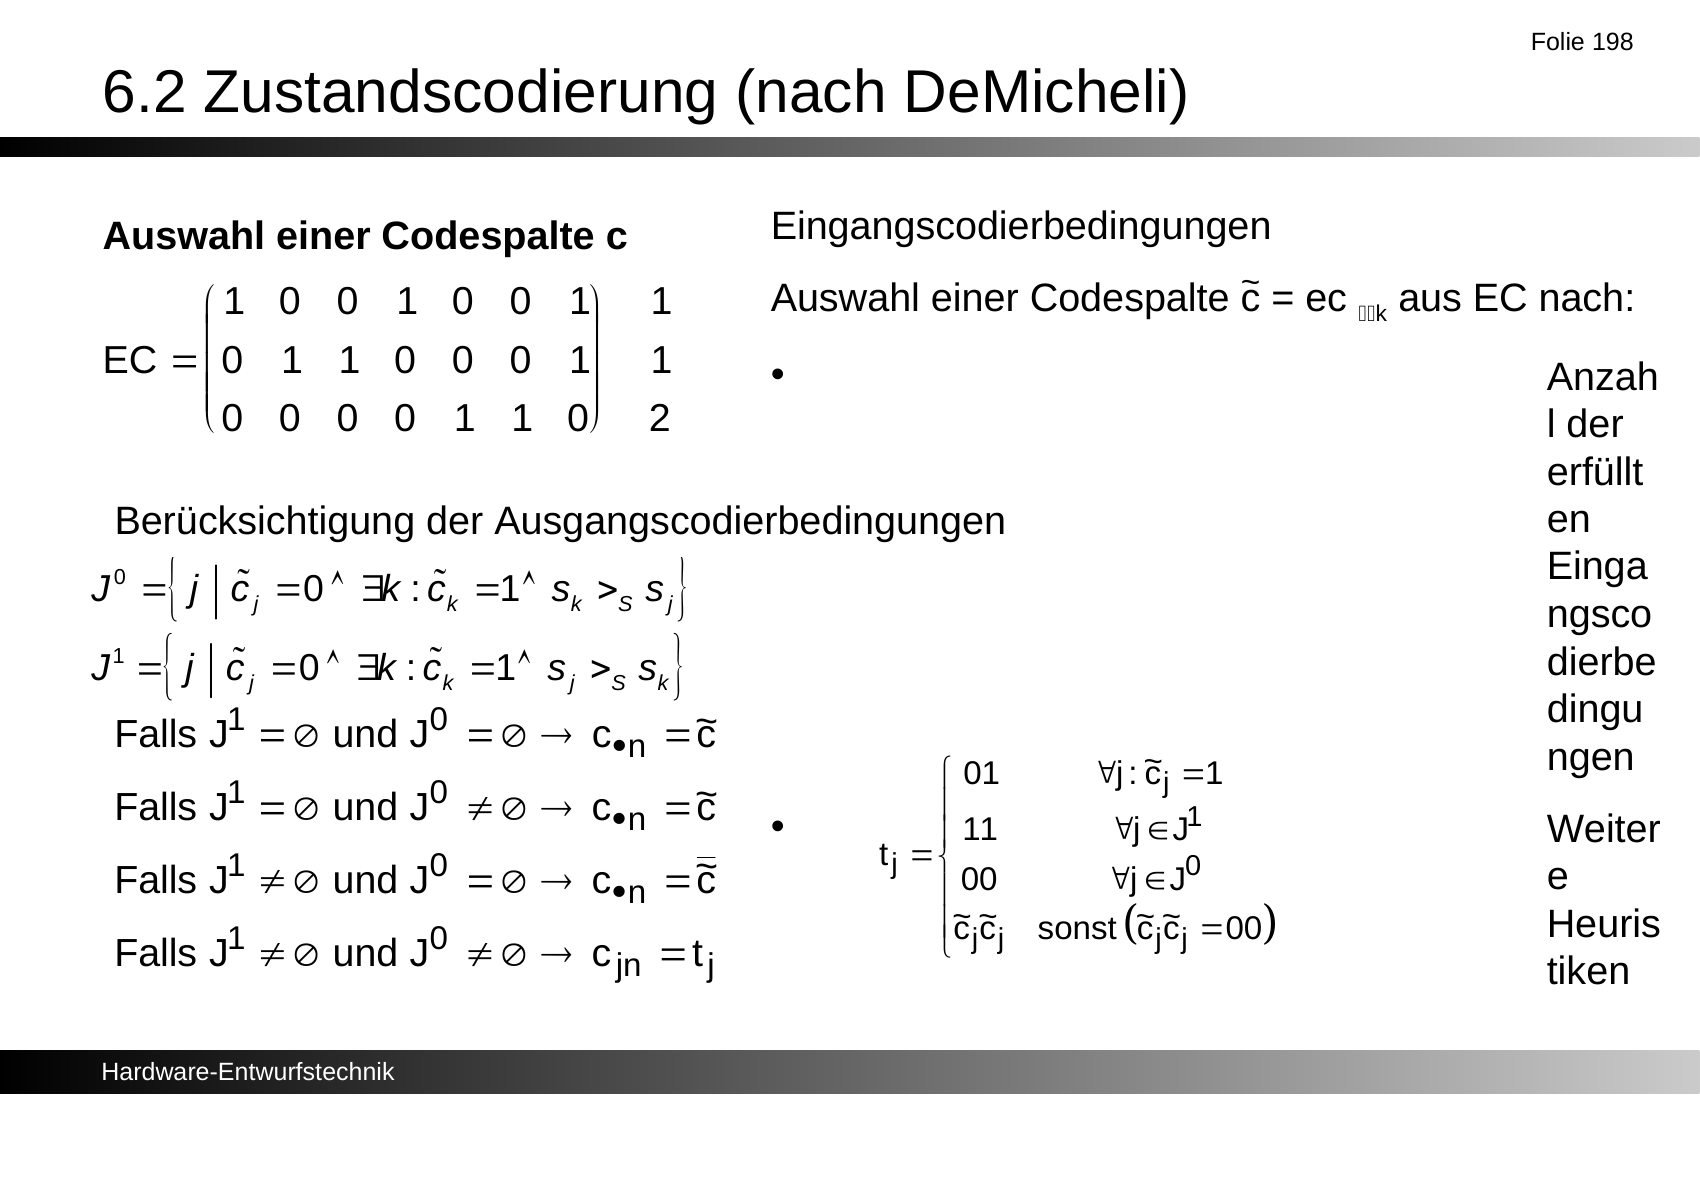

# 6.2 Zustandscodierung (nach DeMicheli)
Eingangscodierbedingungen
Auswahl einer Codespalte c = ec k aus EC nach:
Anzahl der erfüllten Eingangscodierbedingungen
Weitere Heuristiken
Auswahl einer Codespalte c
~
Berücksichtigung der Ausgangscodierbedingungen